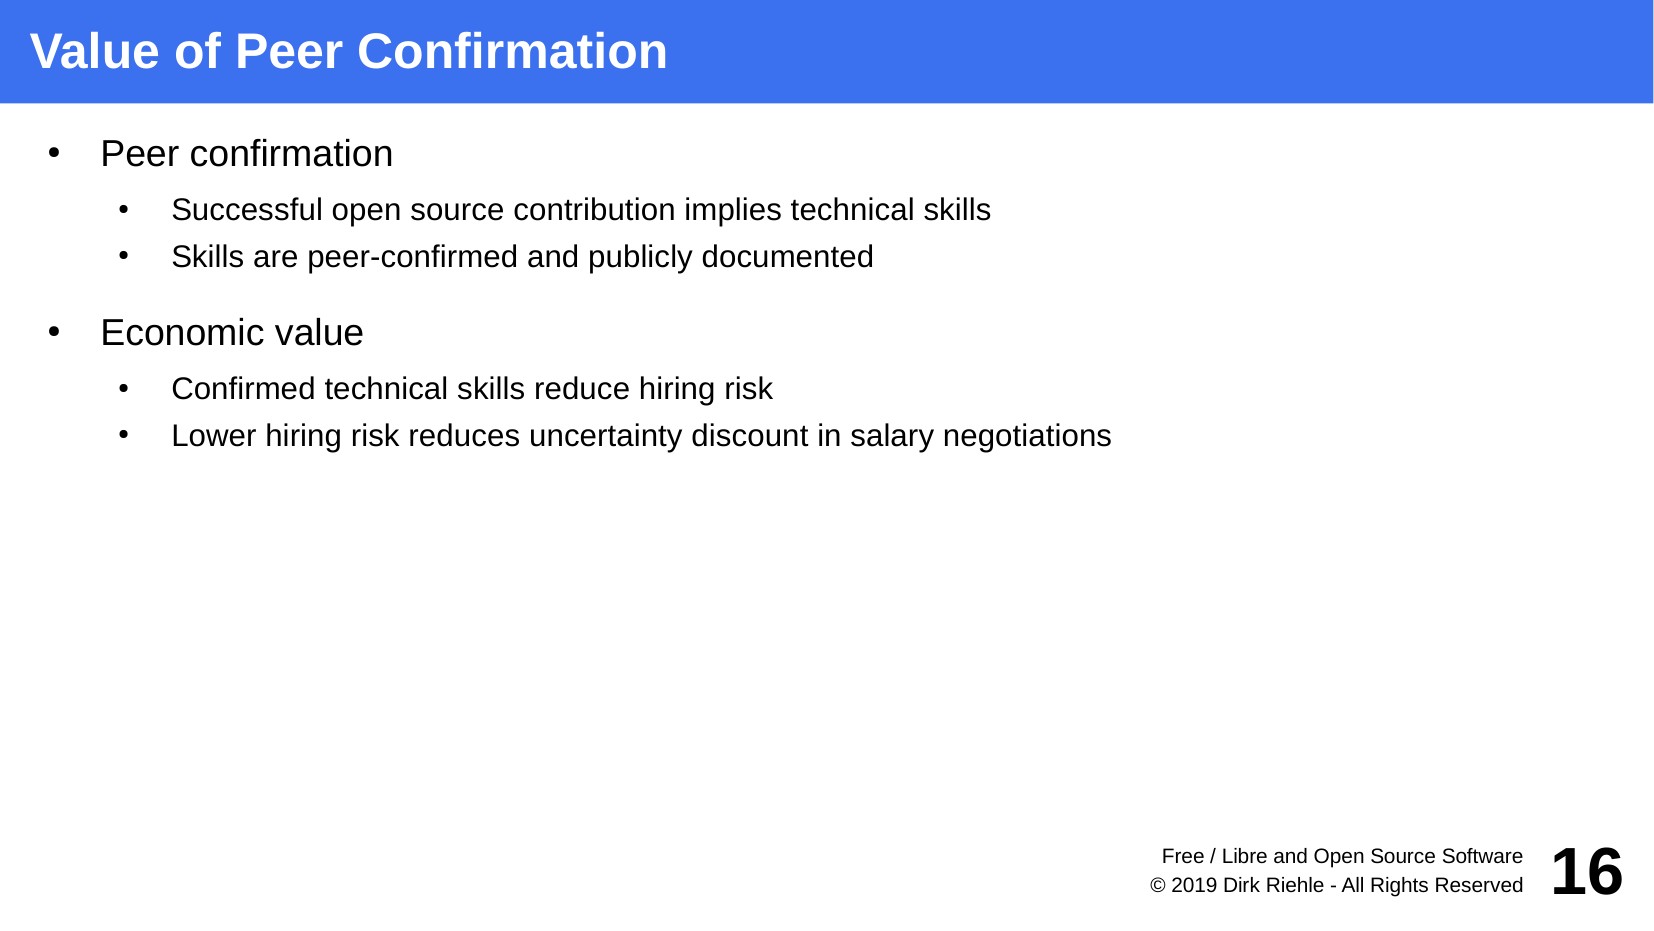

# Value of Peer Confirmation
Peer confirmation
Successful open source contribution implies technical skills
Skills are peer-confirmed and publicly documented
Economic value
Confirmed technical skills reduce hiring risk
Lower hiring risk reduces uncertainty discount in salary negotiations
Free / Libre and Open Source Software
16
© 2019 Dirk Riehle - All Rights Reserved